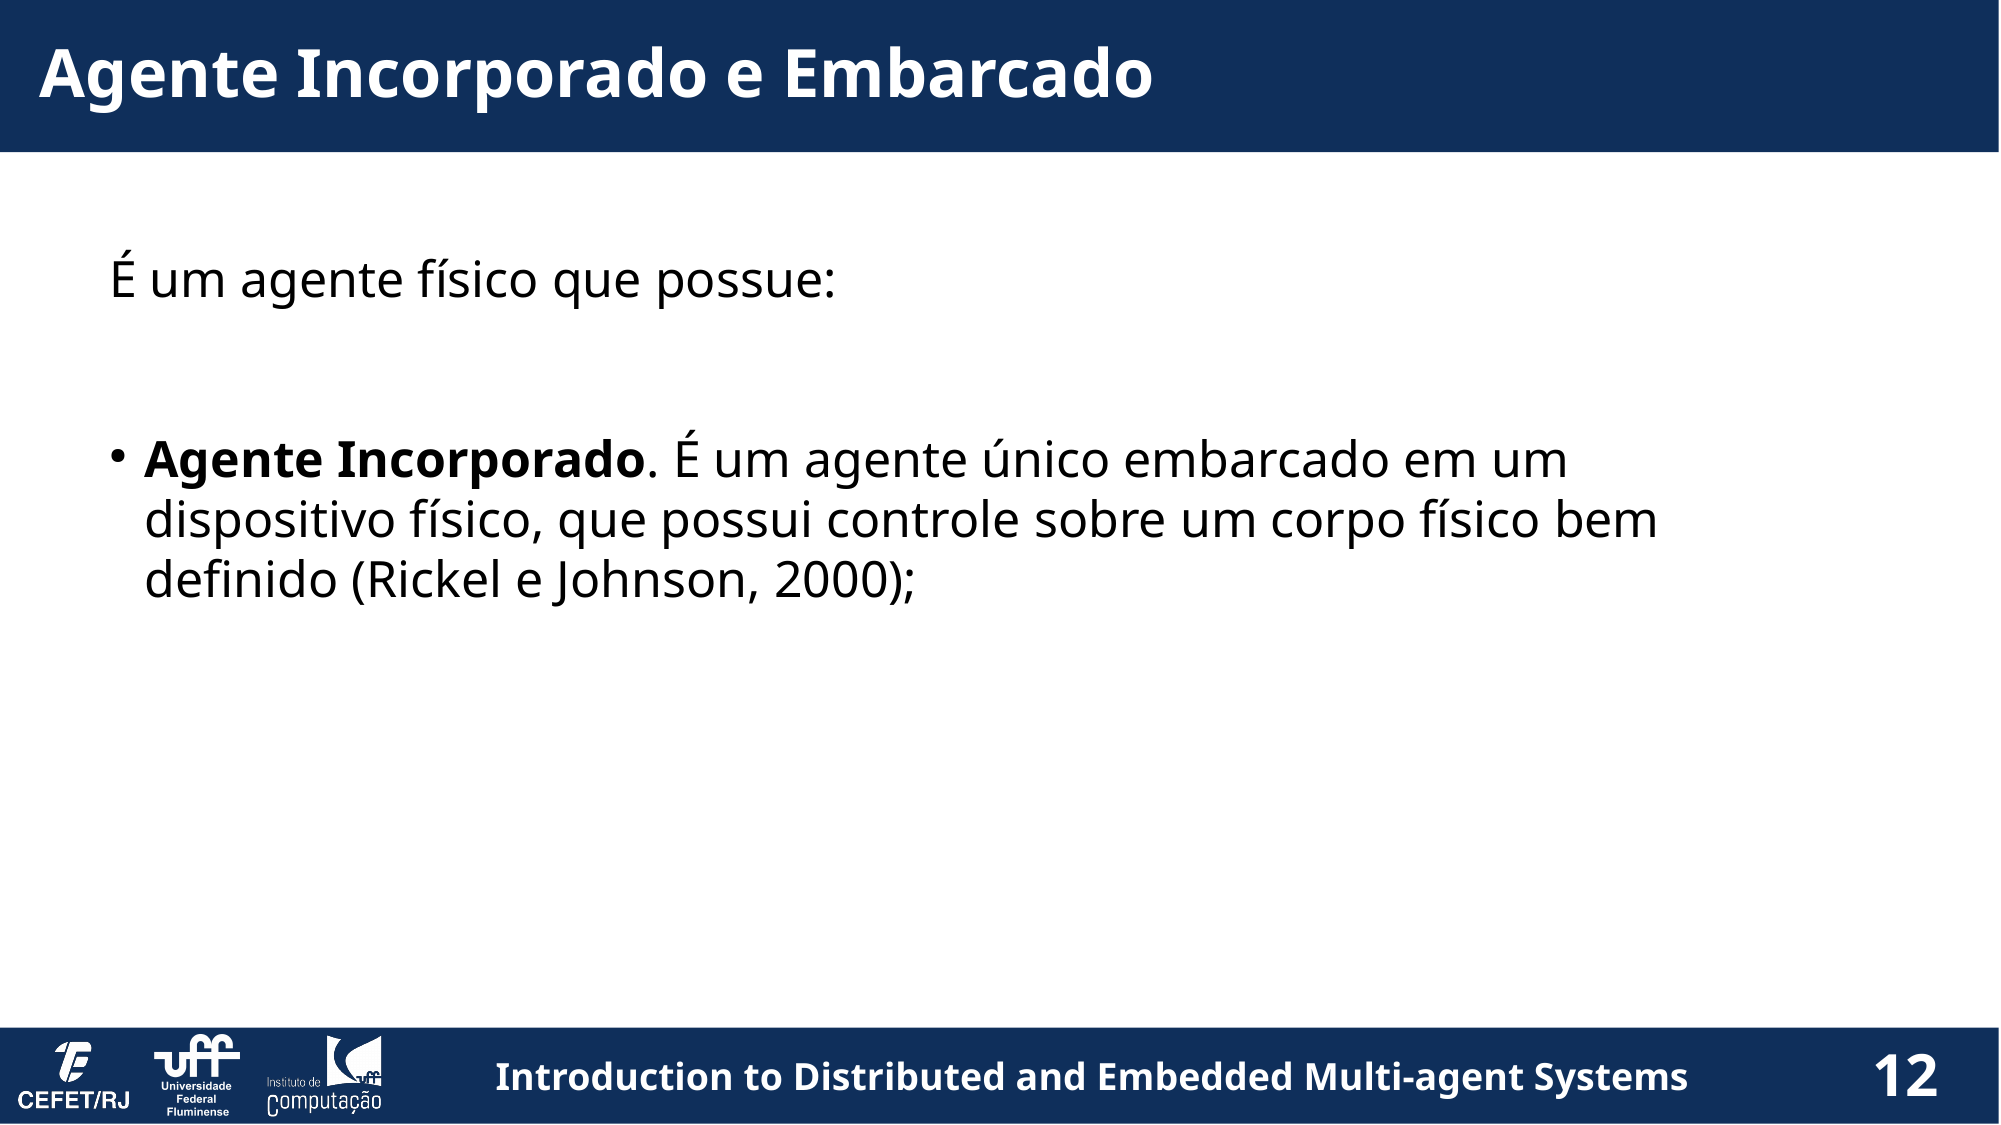

Agente Incorporado e Embarcado
É um agente físico que possue:
Agente Incorporado. É um agente único embarcado em um dispositivo físico, que possui controle sobre um corpo físico bem definido (Rickel e Johnson, 2000);